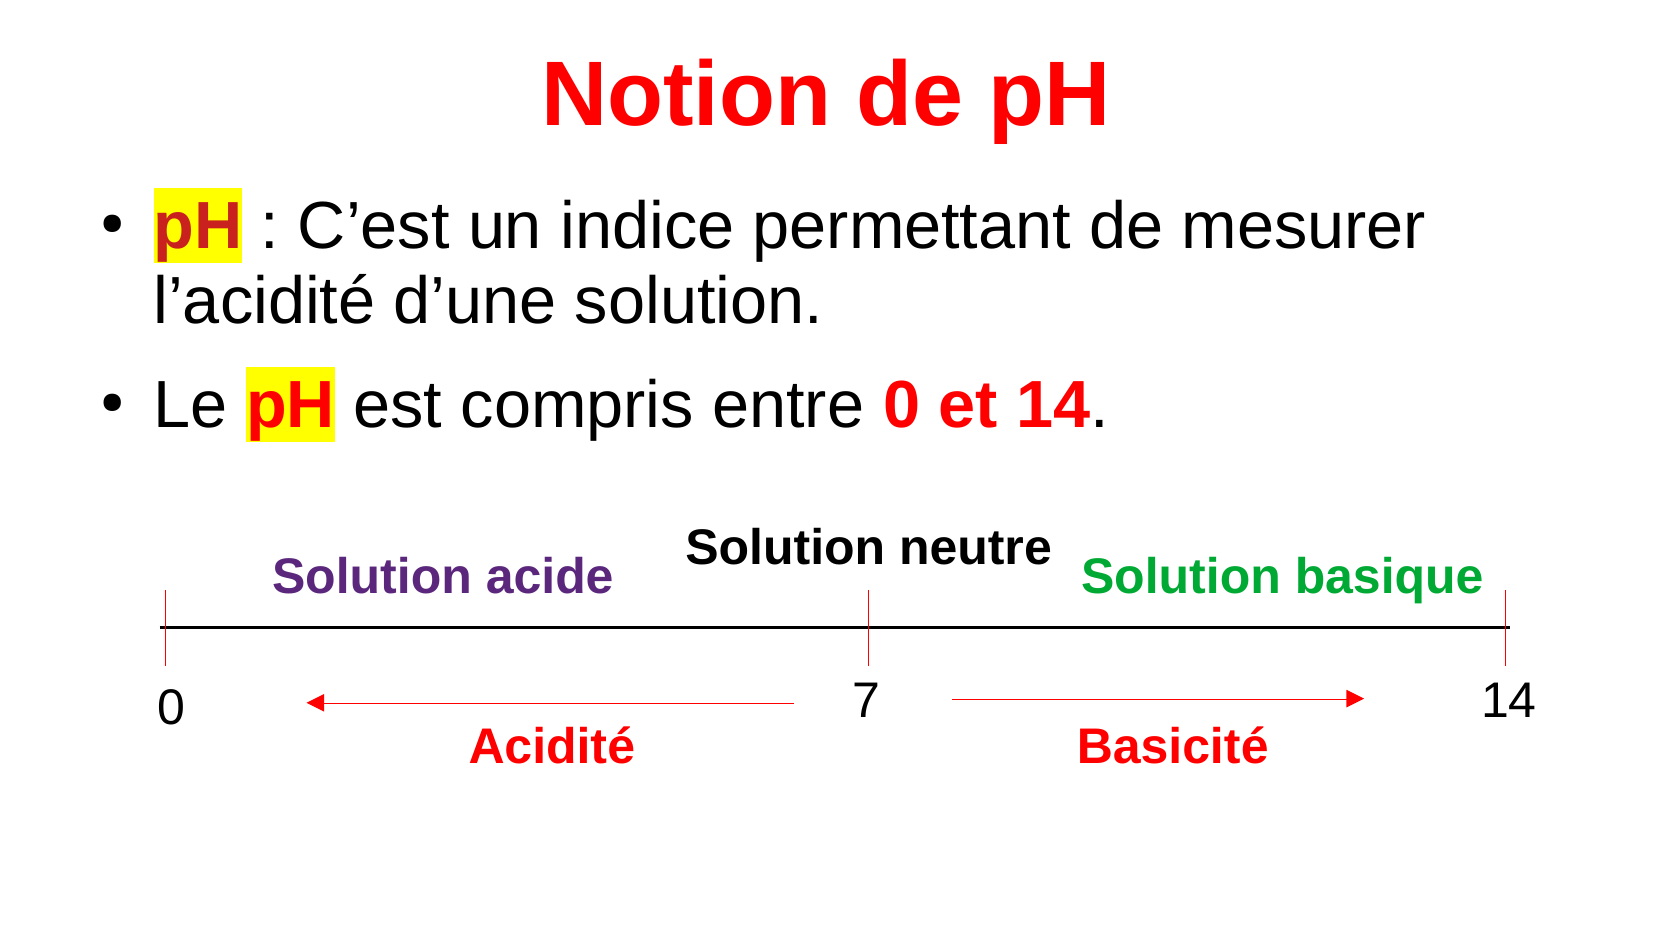

# Notion de pH
pH : C’est un indice permettant de mesurer l’acidité d’une solution.
Le pH est compris entre 0 et 14.
Solution neutre
Solution acide
Solution basique
7
14
0
Acidité
Basicité